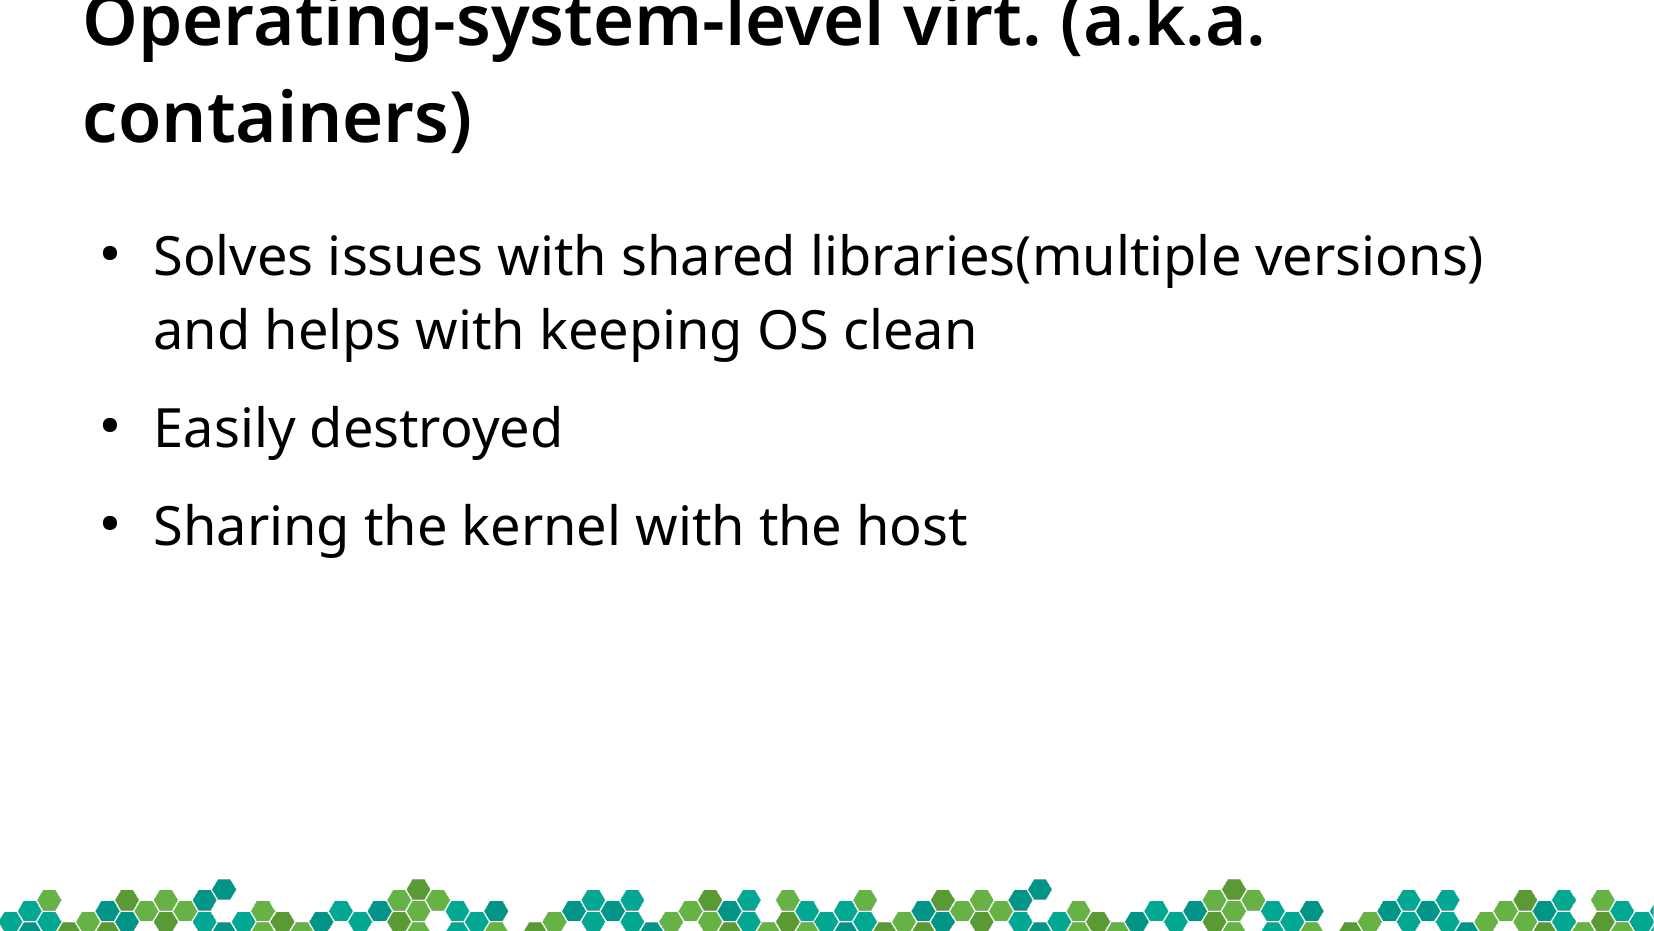

# Operating-system-level virt. (a.k.a. containers)
Solves issues with shared libraries(multiple versions) and helps with keeping OS clean
Easily destroyed
Sharing the kernel with the host